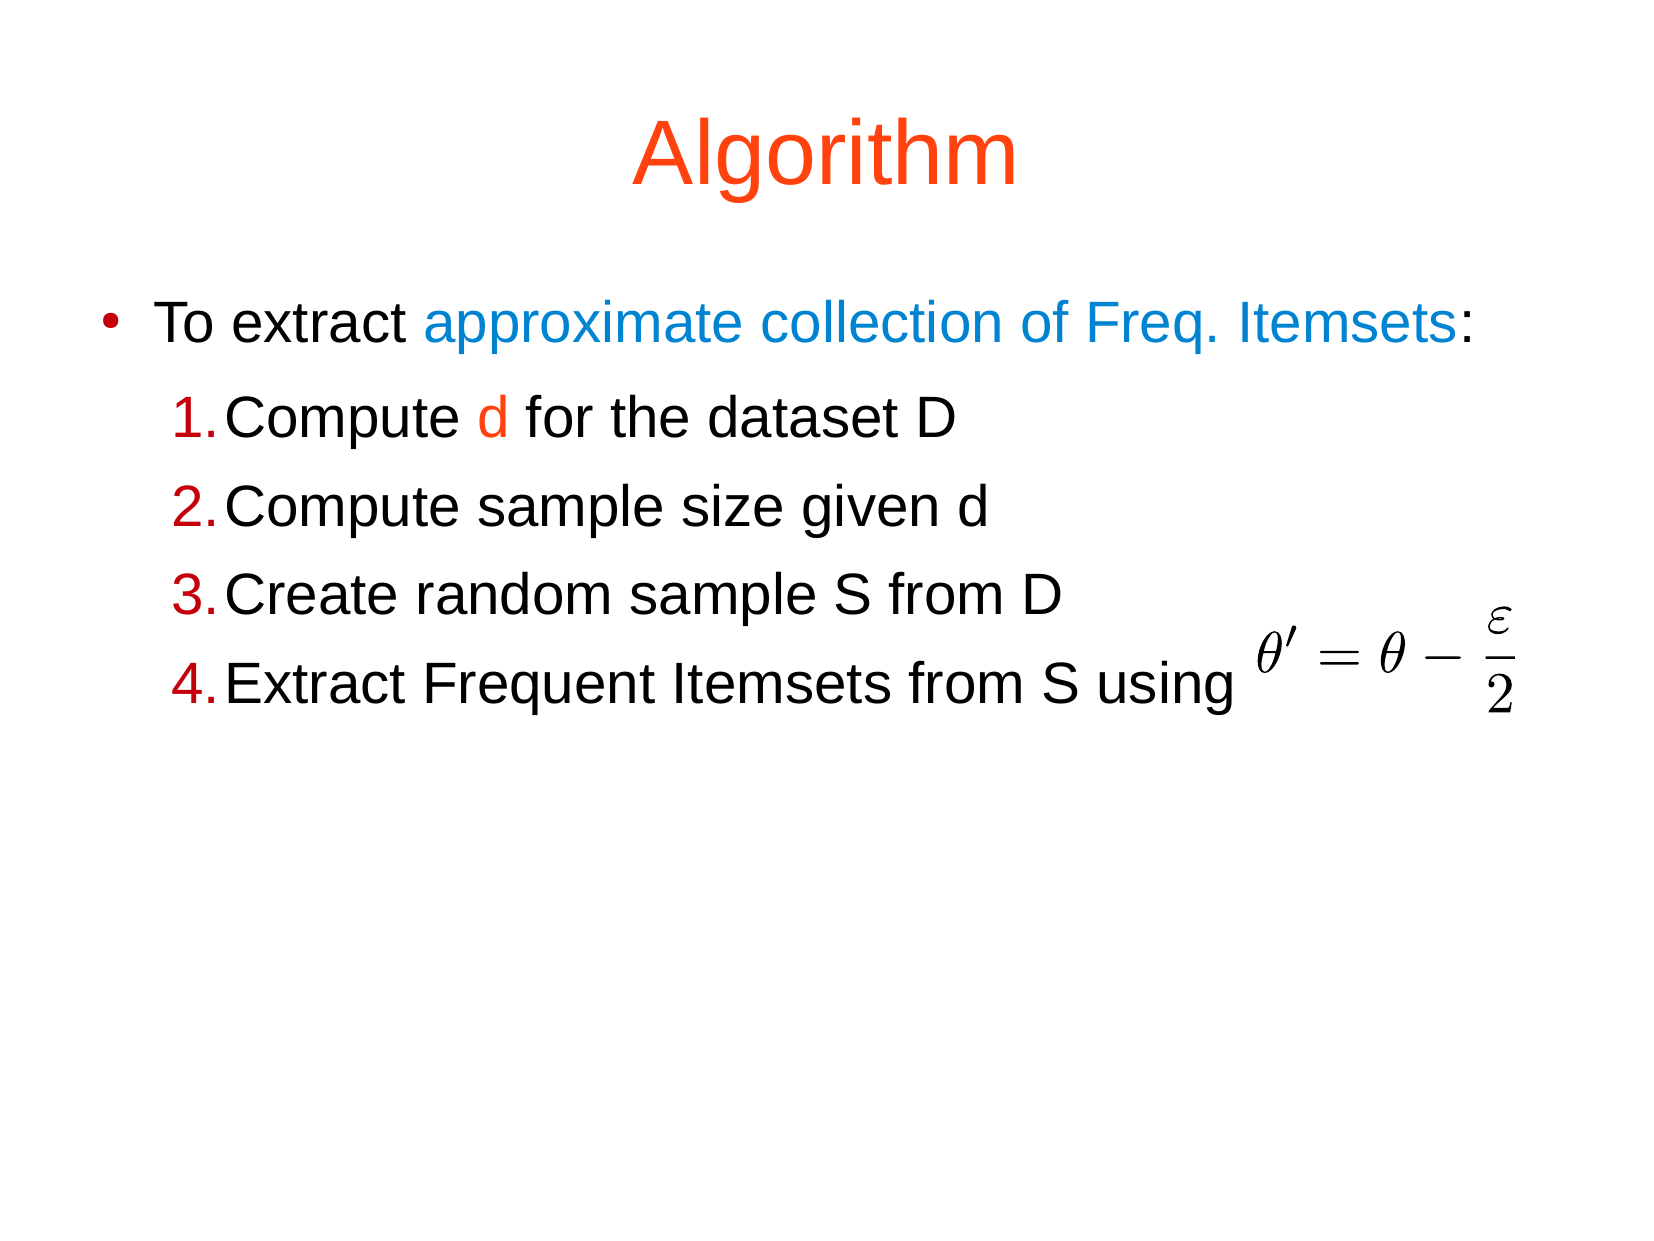

# Algorithm
To extract approximate collection of Freq. Itemsets:
Compute d for the dataset D
Compute sample size given d
Create random sample S from D
Extract Frequent Itemsets from S using